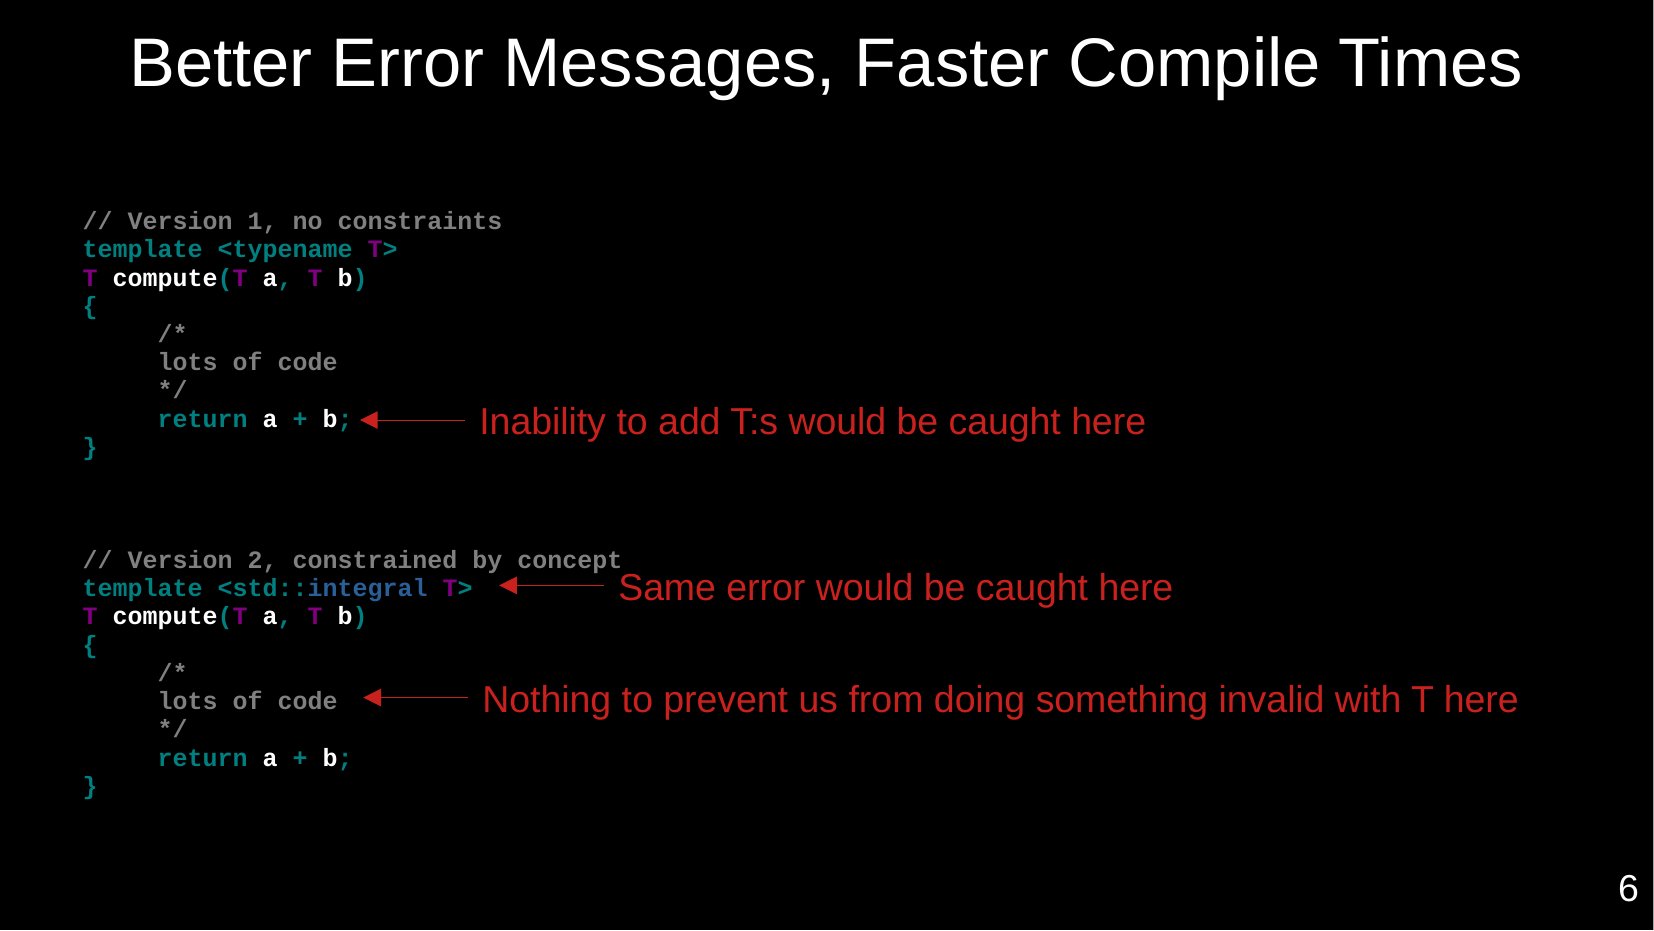

Better Error Messages, Faster Compile Times
# // Version 1, no constraints
template <typename T>
T compute(T a, T b)
{
 /*
 lots of code
 */
	return a + b;
}
// Version 2, constrained by concept
template <std::integral T>
T compute(T a, T b)
{
 /*
 lots of code
 */
	return a + b;
}
Inability to add T:s would be caught here
Same error would be caught here
Nothing to prevent us from doing something invalid with T here